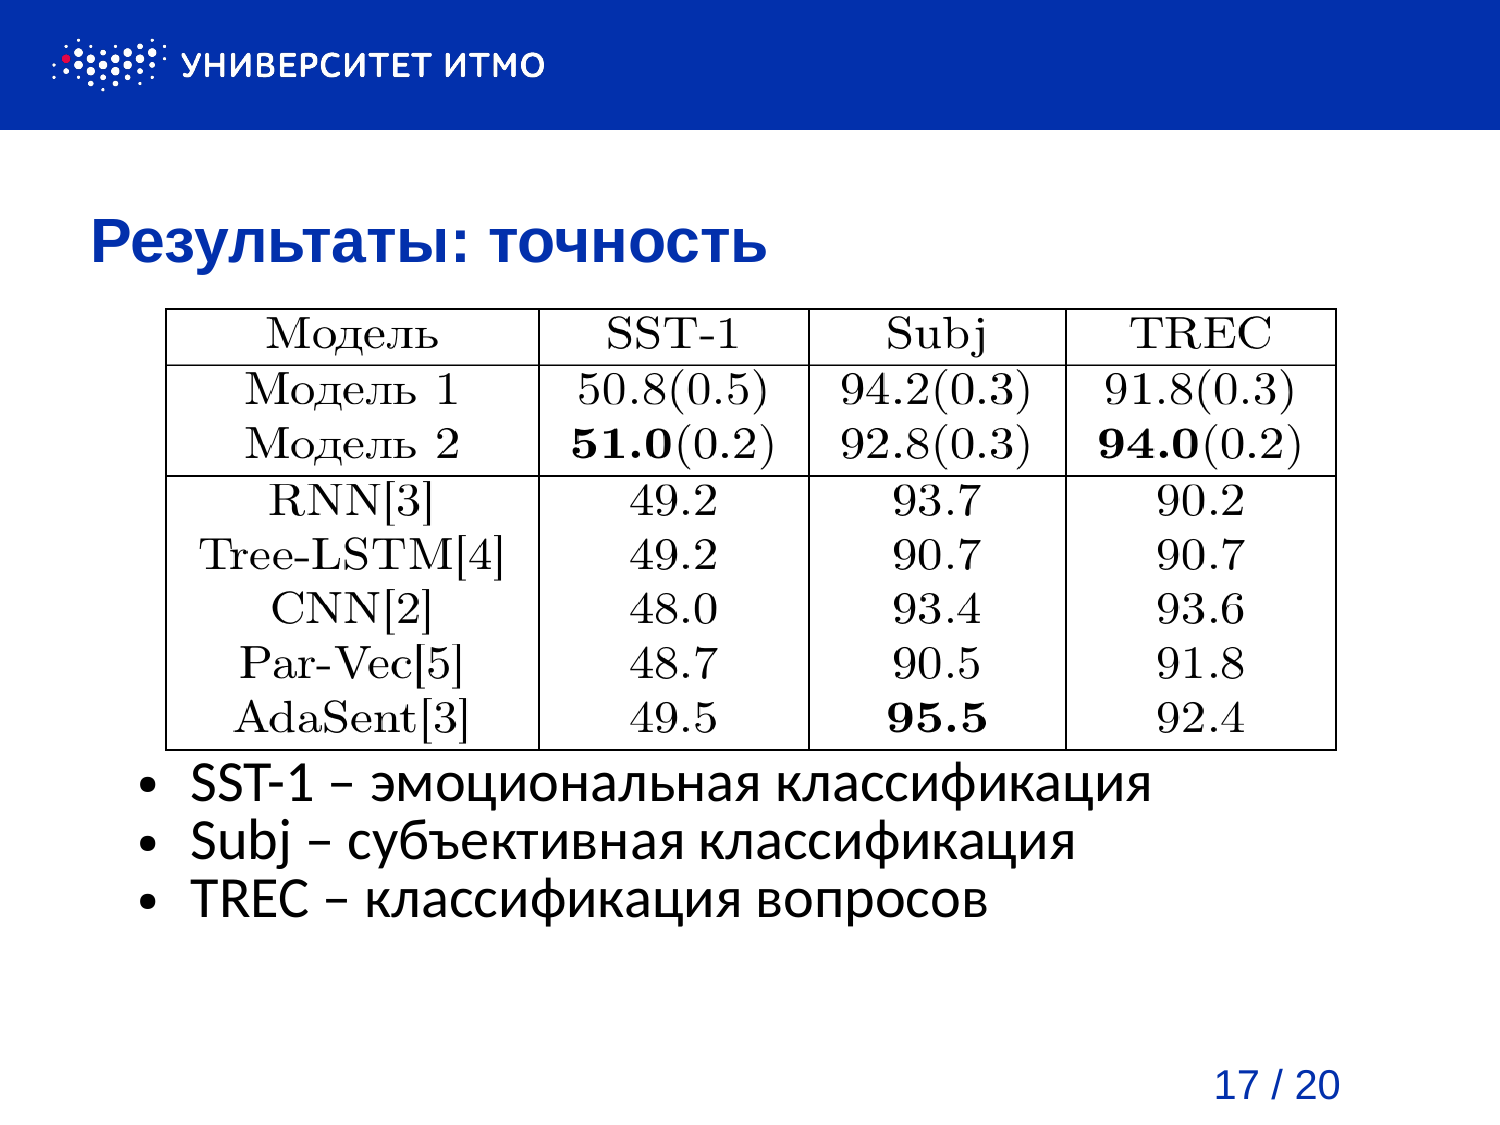

# Результаты: точность
SST-1 – эмоциональная классификация
Subj – субъективная классификация
TREC – классификация вопросов